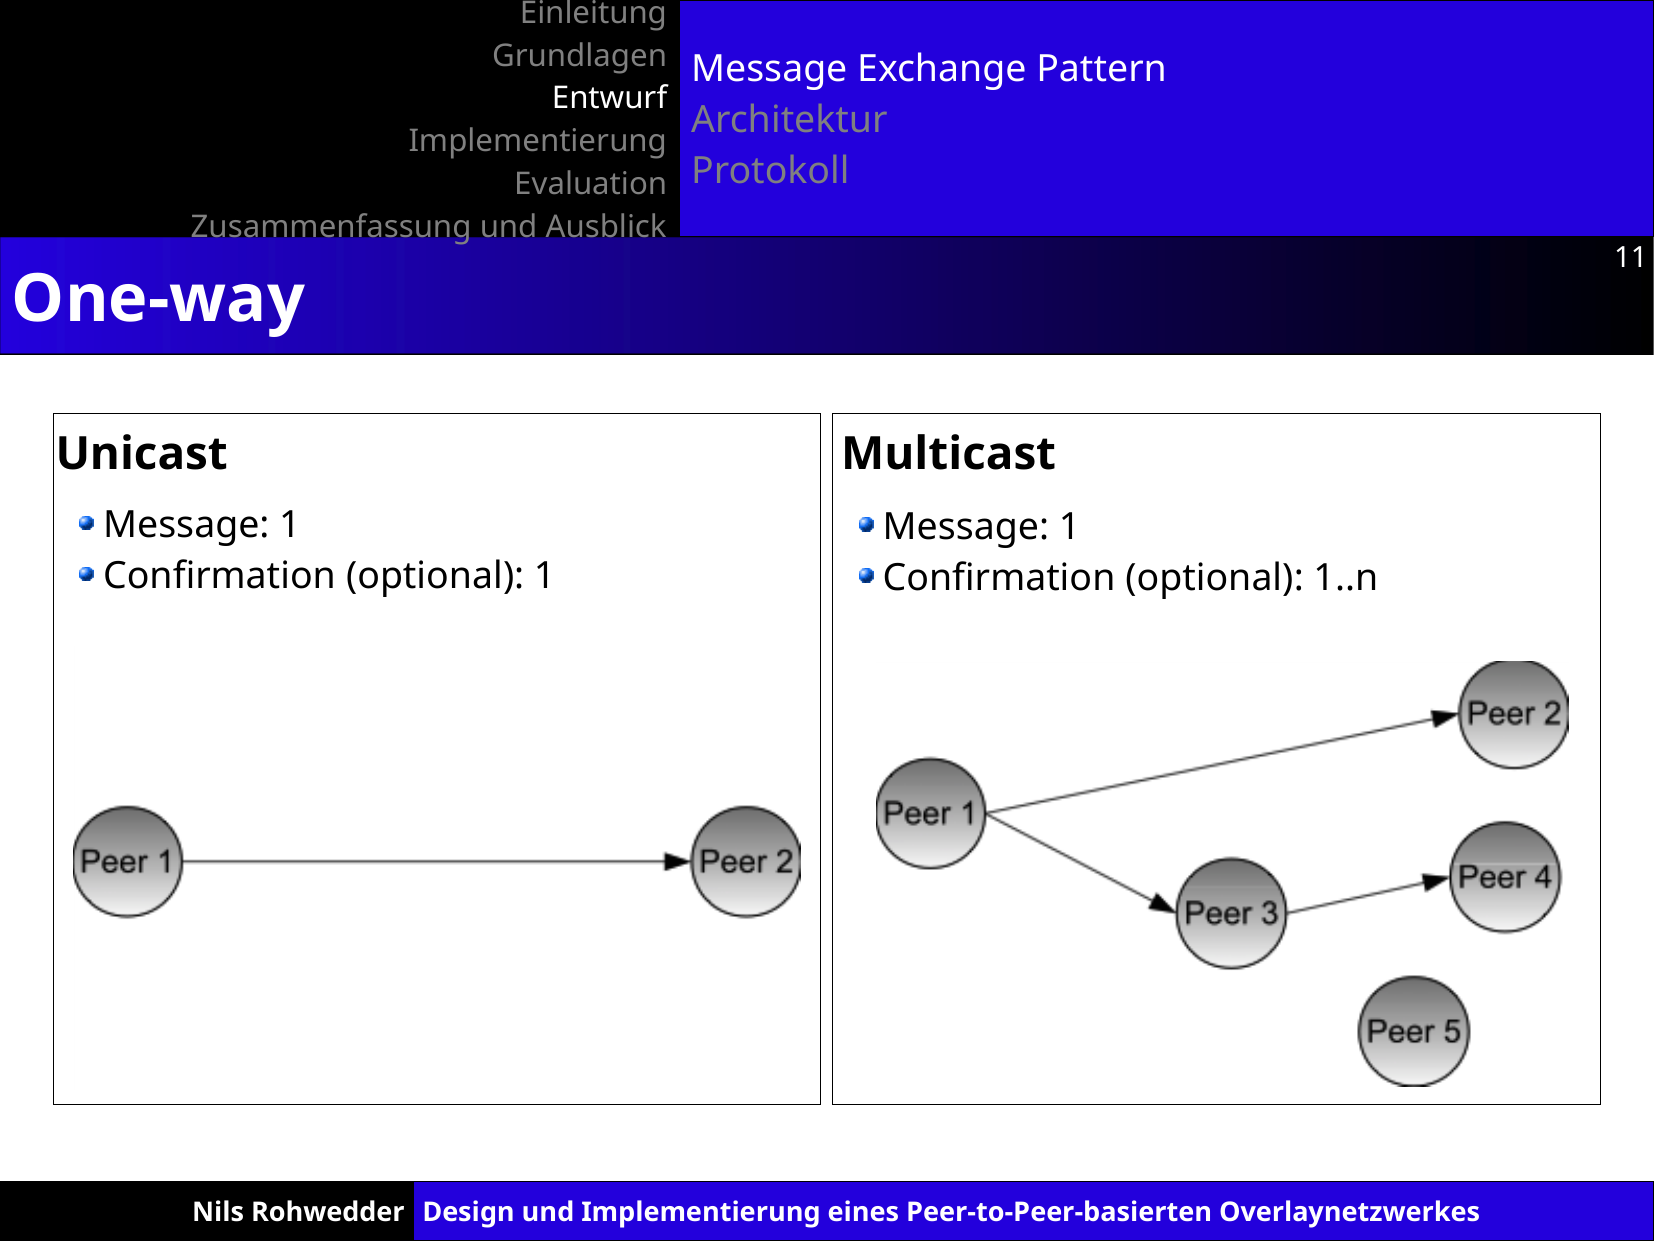

# One-way
11
Unicast
Multicast
 Message: 1
 Confirmation (optional): 1
 Message: 1
 Confirmation (optional): 1..n